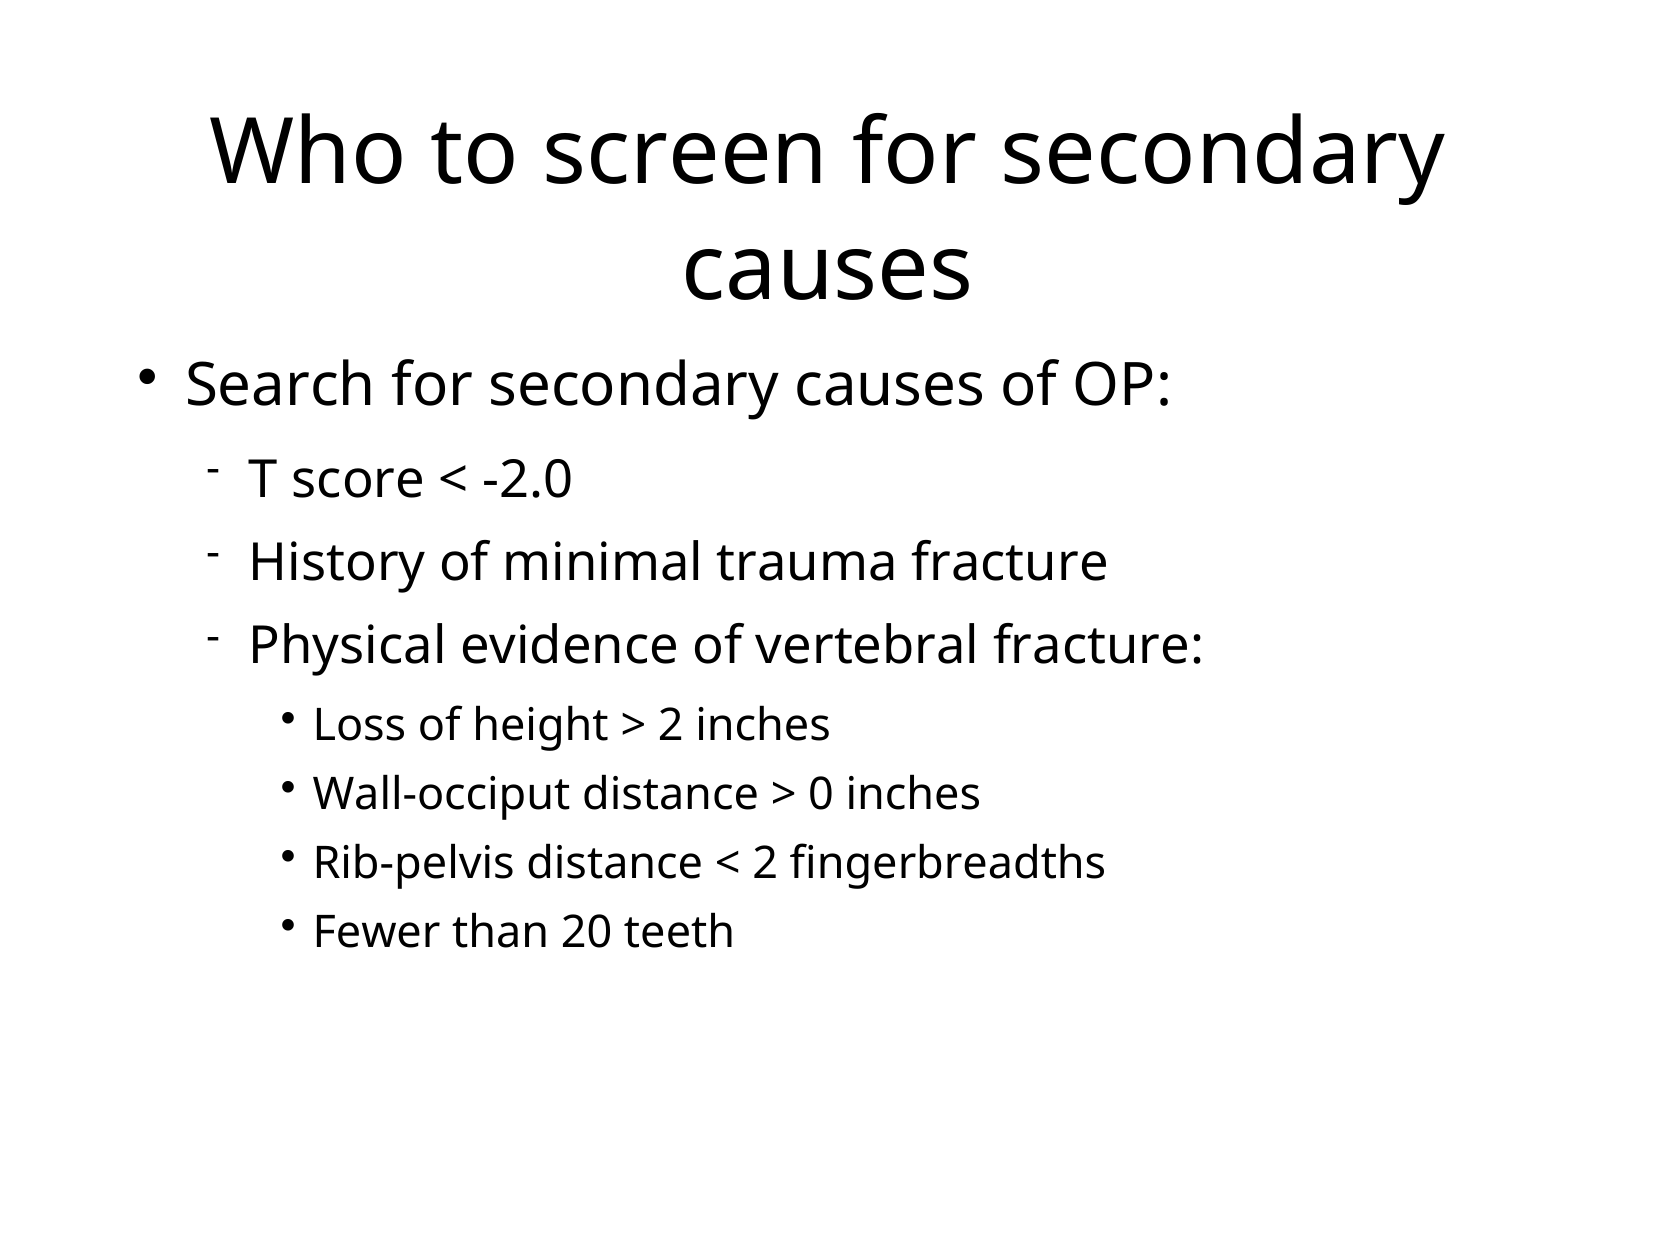

# Who to screen for secondary causes
Search for secondary causes of OP:
T score < -2.0
History of minimal trauma fracture
Physical evidence of vertebral fracture:
Loss of height > 2 inches
Wall-occiput distance > 0 inches
Rib-pelvis distance < 2 fingerbreadths
Fewer than 20 teeth